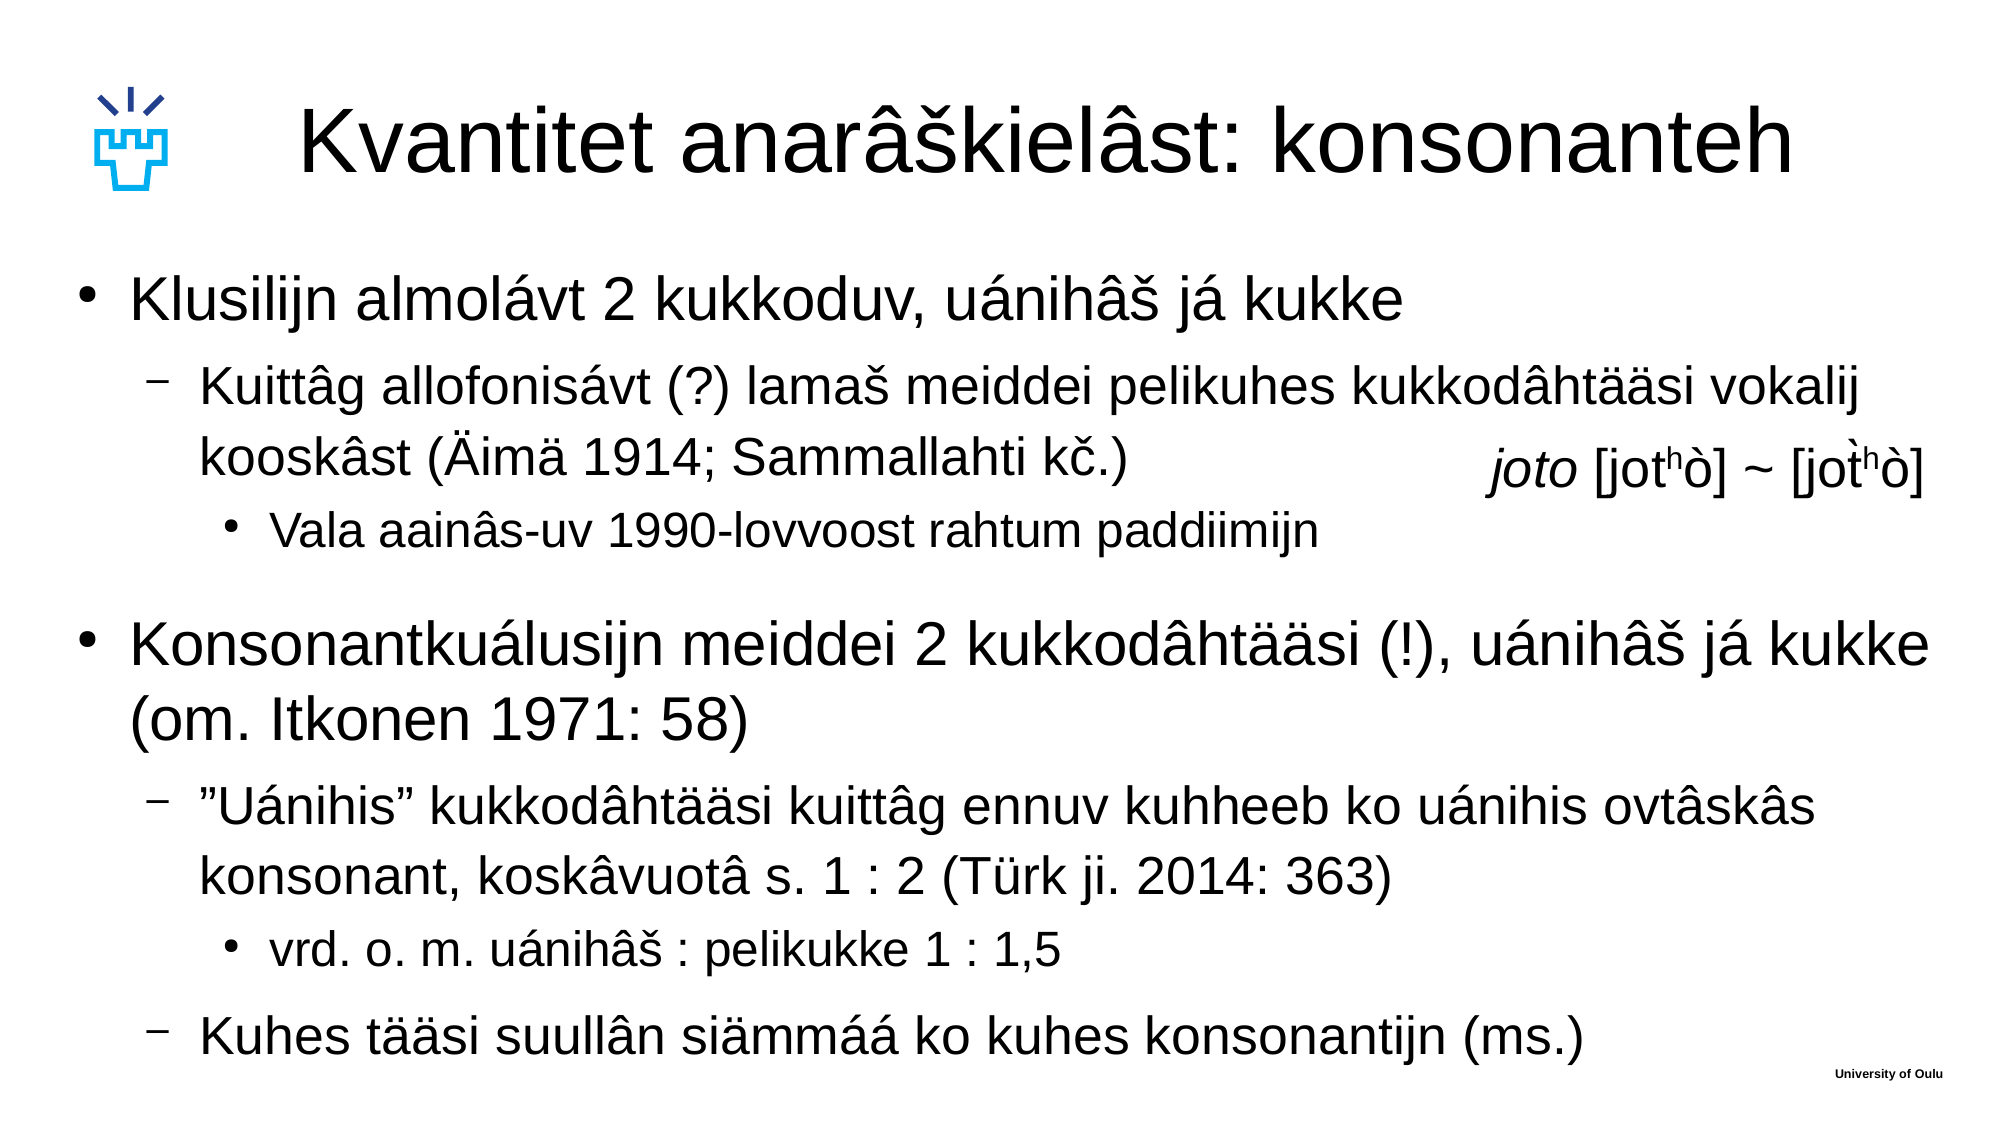

Kvantitet anarâškielâst: konsonanteh
# Klusilijn almolávt 2 kukkoduv, uánihâš já kukke
Kuittâg allofonisávt (?) lamaš meiddei pelikuhes kukkodâhtääsi vokalij kooskâst (Äimä 1914; Sammallahti kč.)
Vala aainâs-uv 1990-lovvoost rahtum paddiimijn
Konsonantkuálusijn meiddei 2 kukkodâhtääsi (!), uánihâš já kukke
(om. Itkonen 1971: 58)
”Uánihis” kukkodâhtääsi kuittâg ennuv kuhheeb ko uánihis ovtâskâs konsonant, koskâvuotâ s. 1 : 2 (Türk ji. 2014: 363)
vrd. o. m. uánihâš : pelikukke 1 : 1,5
Kuhes tääsi suullân siämmáá ko kuhes konsonantijn (ms.)
joto [jothò] ~ [jot̀hò]